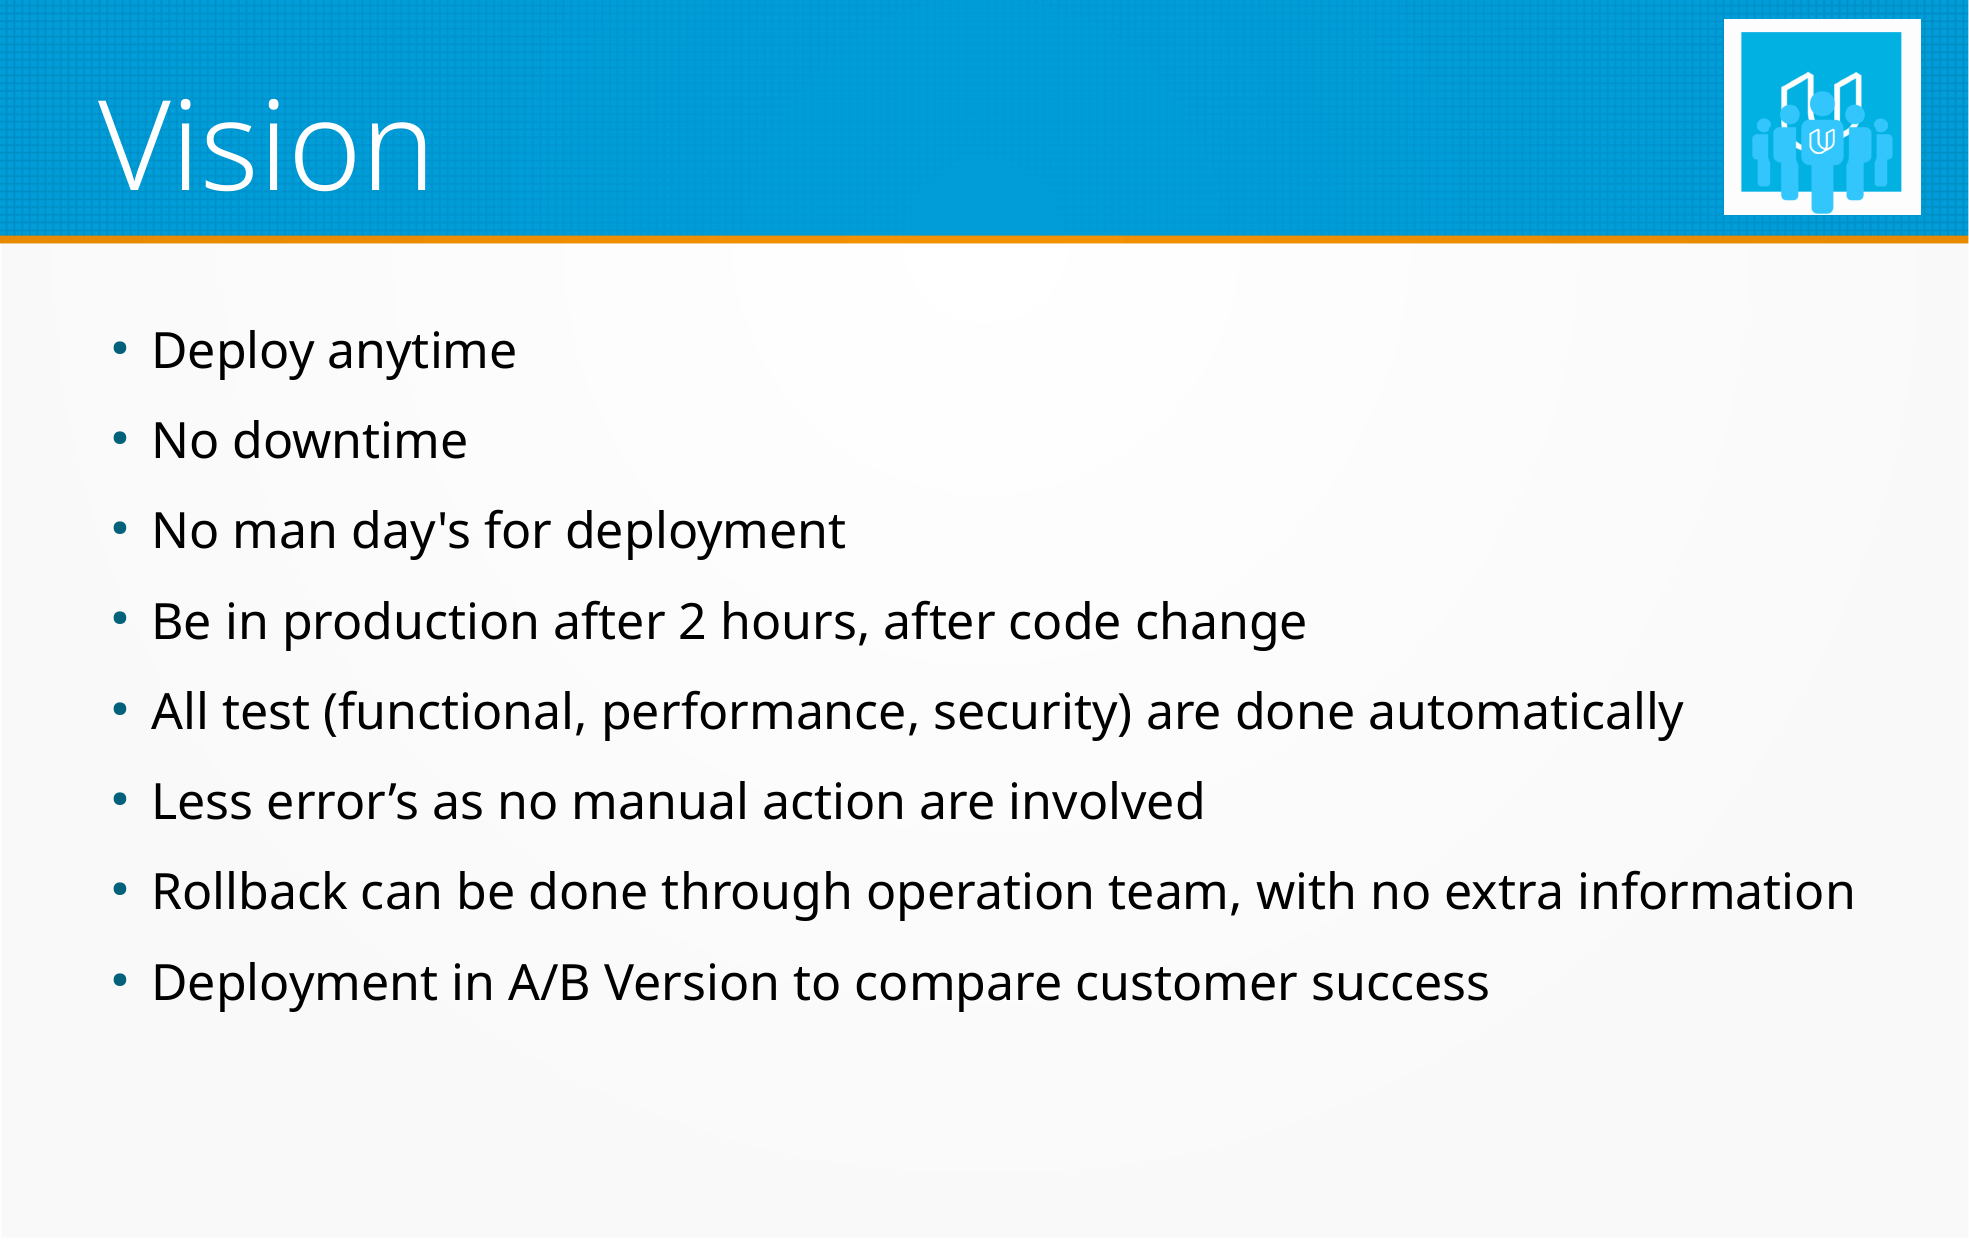

# Vision
Deploy anytime
No downtime
No man day's for deployment
Be in production after 2 hours, after code change
All test (functional, performance, security) are done automatically
Less error’s as no manual action are involved
Rollback can be done through operation team, with no extra information
Deployment in A/B Version to compare customer success